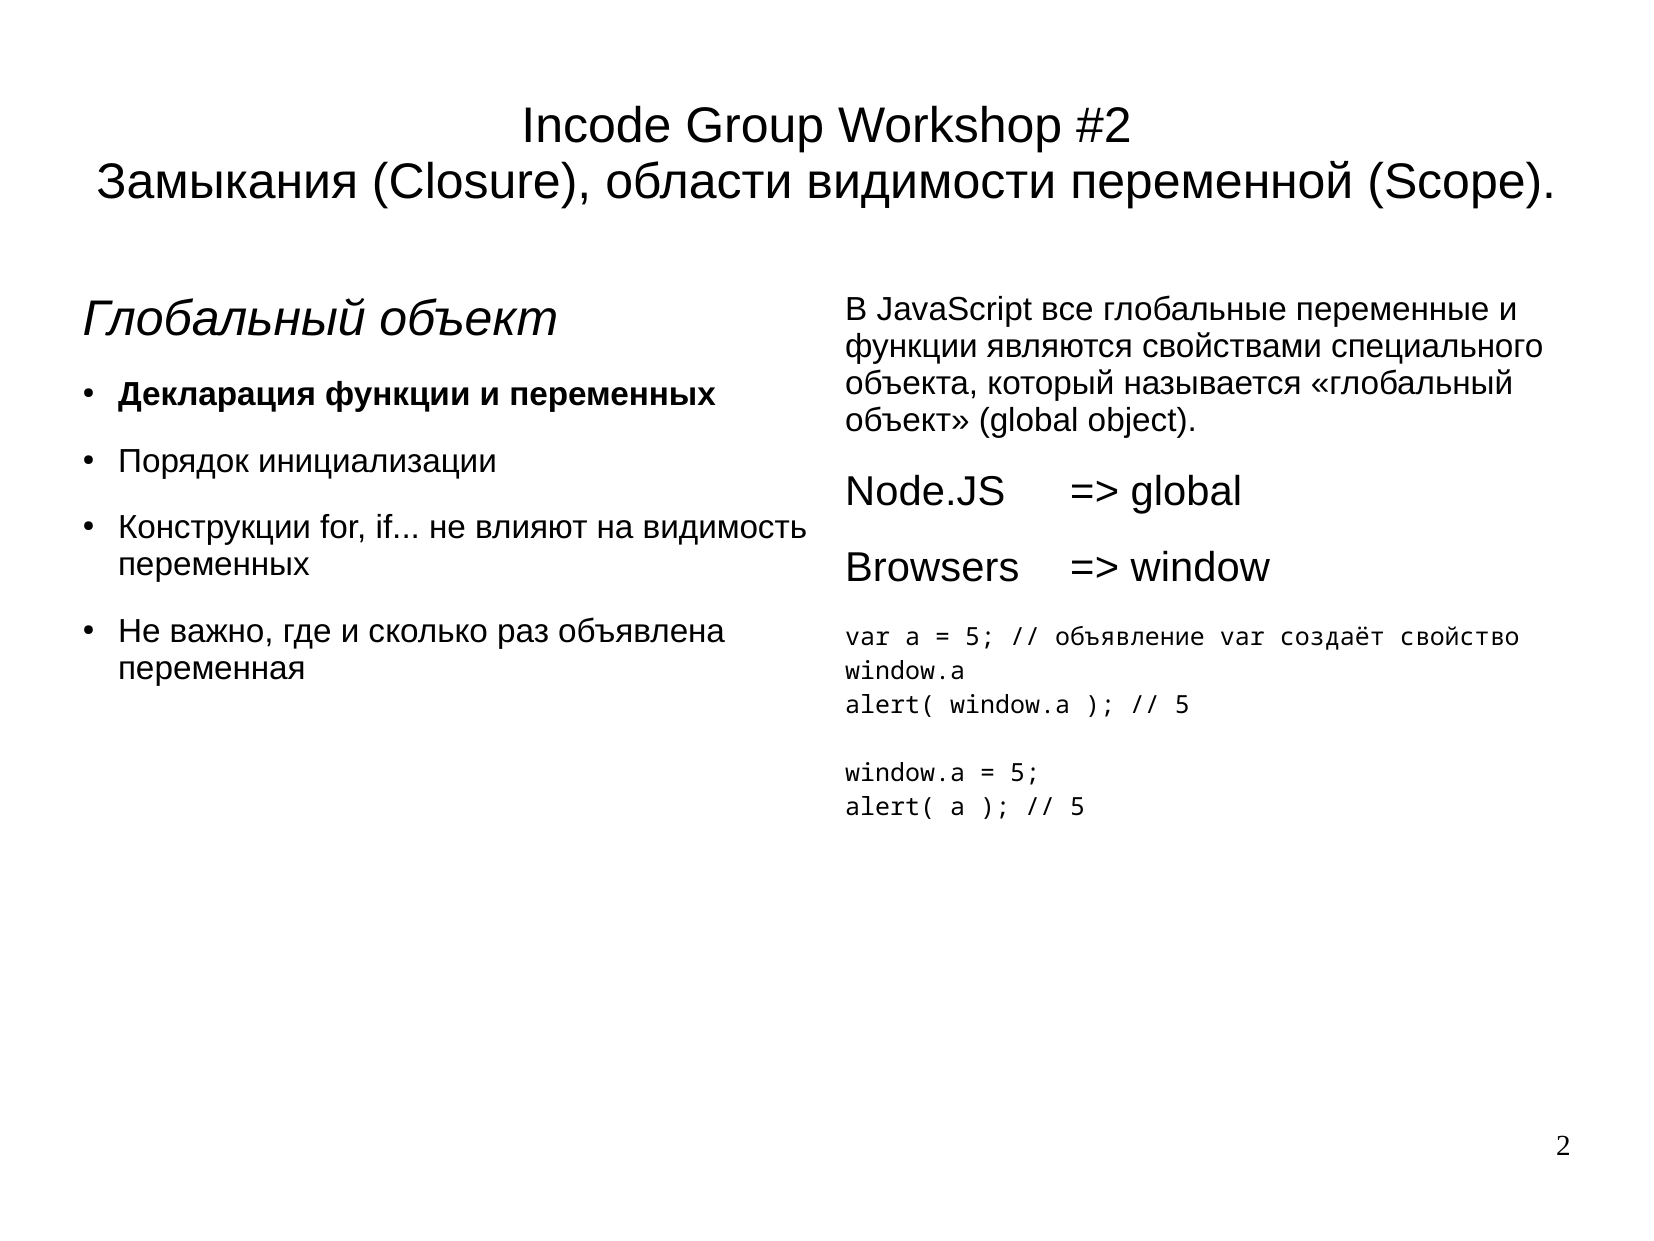

# Incode Group Workshop #2 Замыкания (Closure), области видимости переменной (Scope).
Глобальный объект
Декларация функции и переменных
Порядок инициализации
Конструкции for, if... не влияют на видимость переменных
Не важно, где и сколько раз объявлена переменная
В JavaScript все глобальные переменные и функции являются свойствами специального объекта, который называется «глобальный объект» (global object).
Node.JS 	=> global
Browsers 	=> window
var a = 5; // объявление var создаёт свойство window.a
alert( window.a ); // 5
window.a = 5;
alert( a ); // 5
2